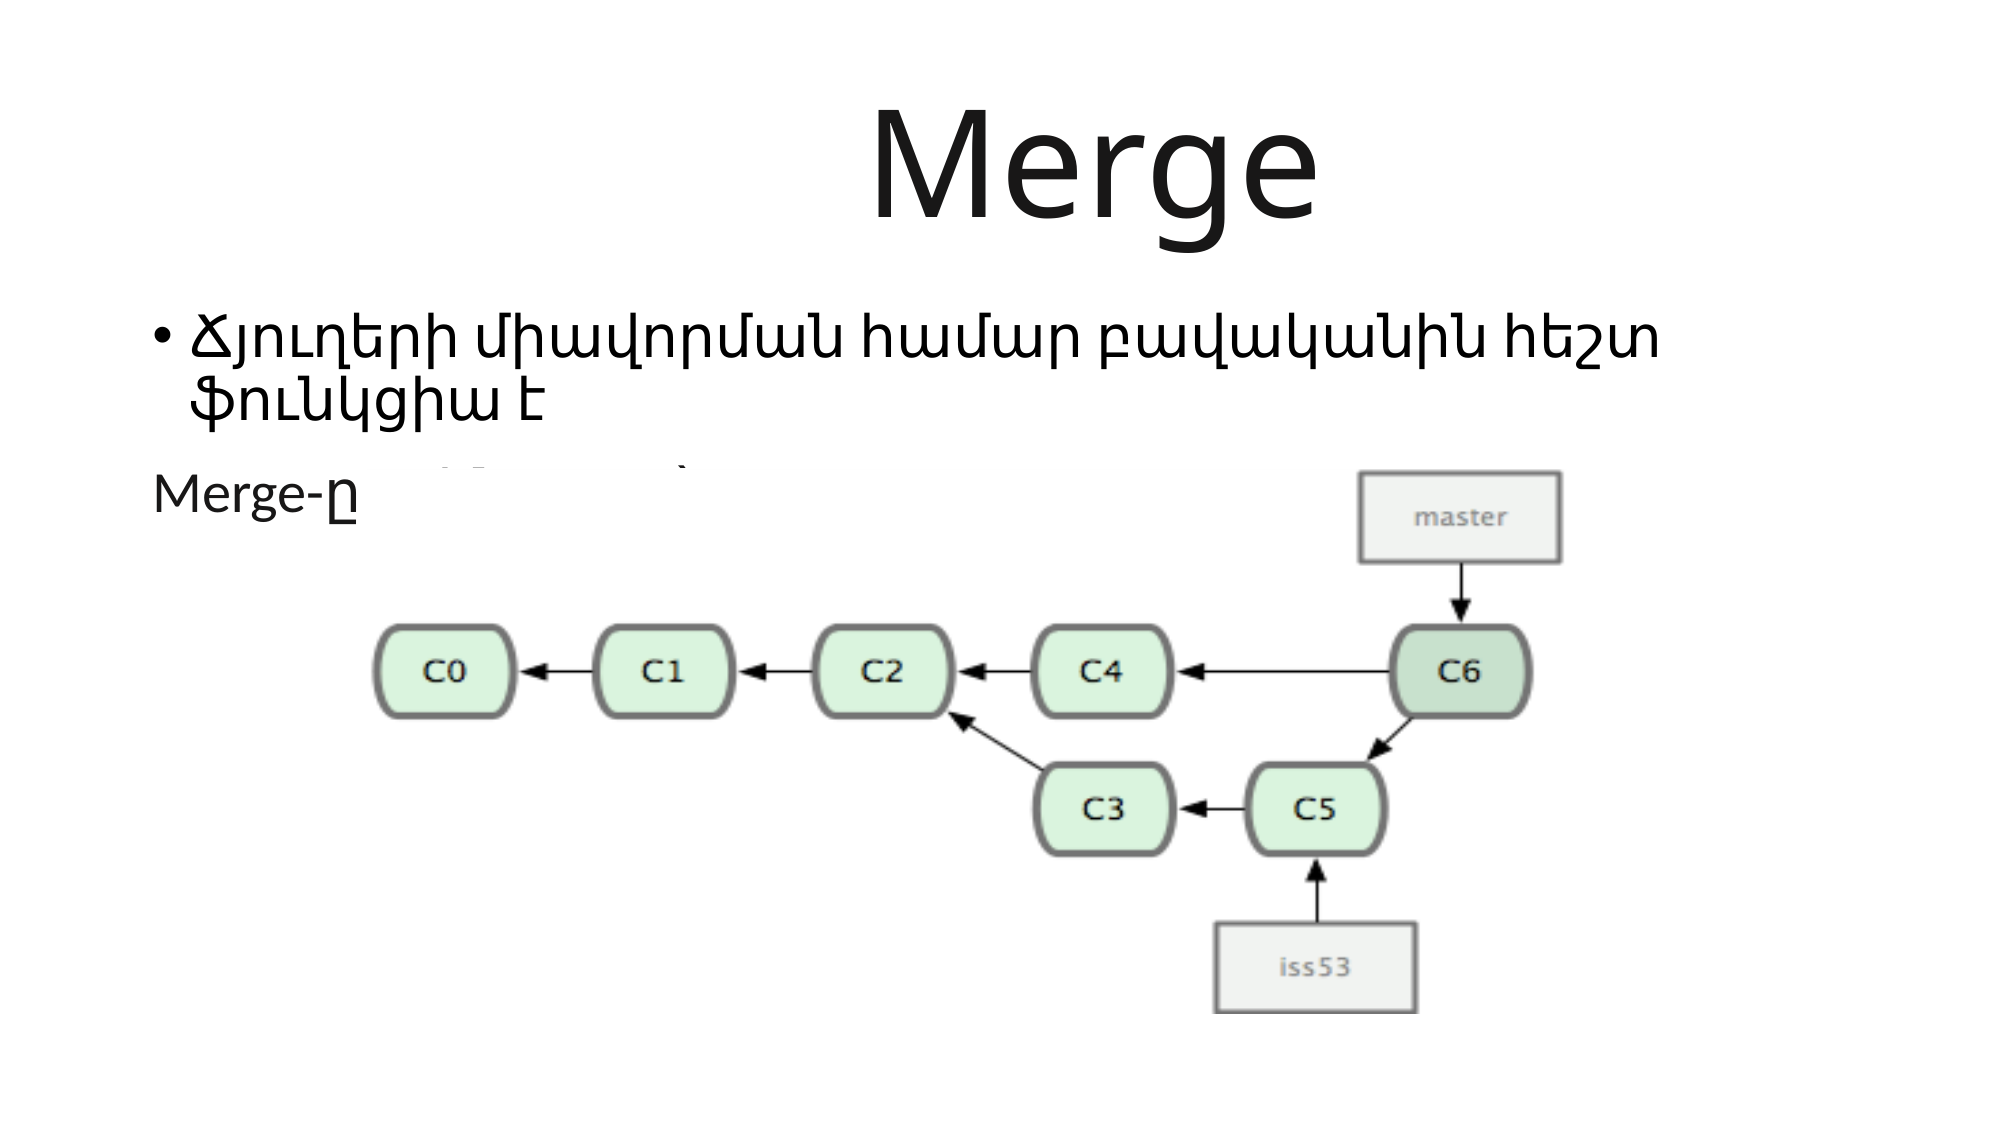

# Merge
Ճյուղերի միավորման համար բավականին հեշտ ֆունկցիա է
Merge-ը։ Սինաքսը՝ Git Merge <branch name>: